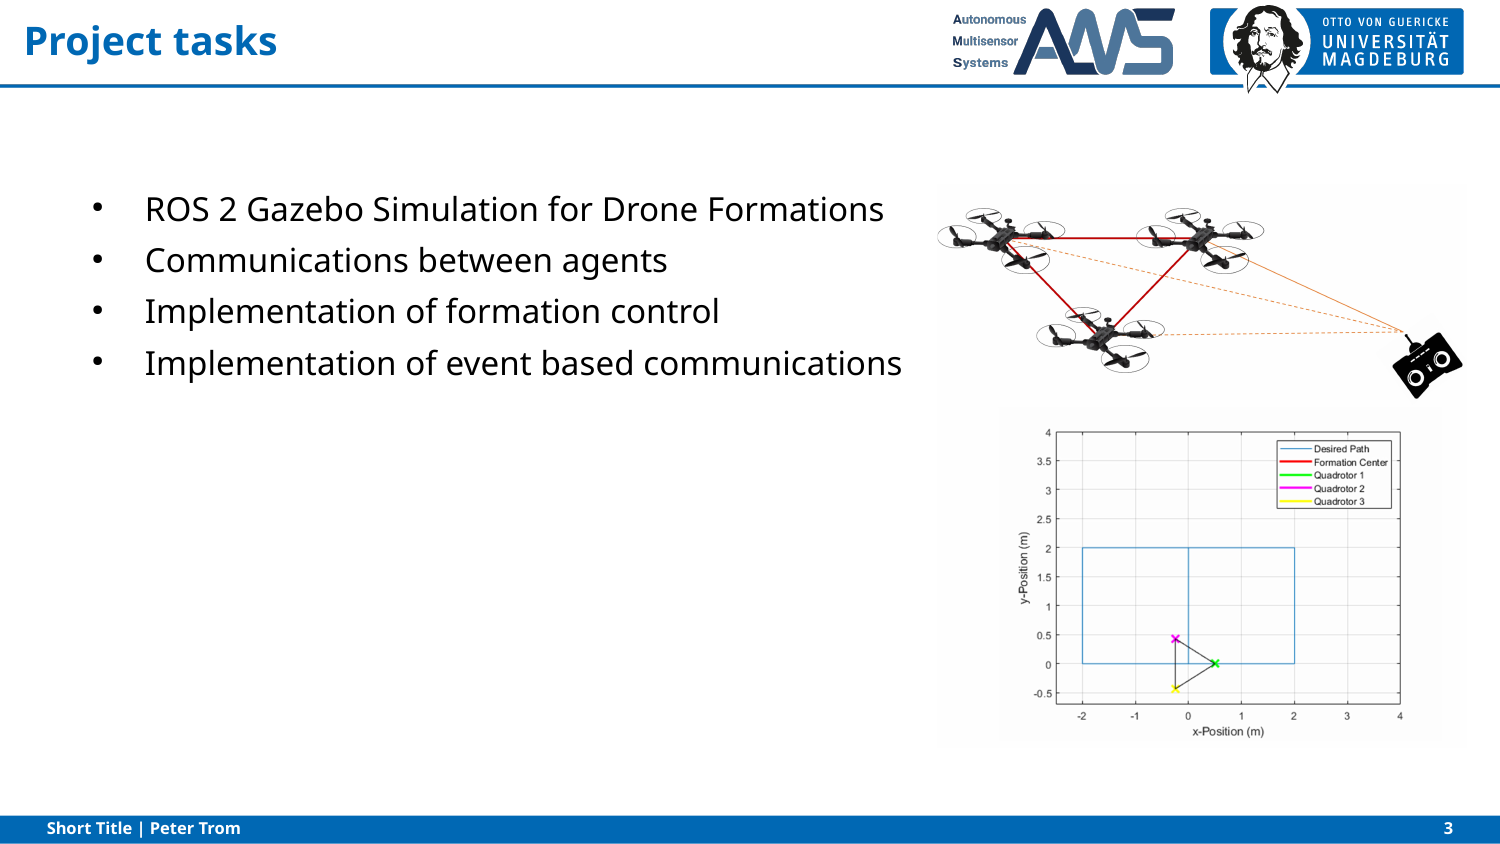

Project tasks
# ROS 2 Gazebo Simulation for Drone Formations
Communications between agents
Implementation of formation control
Implementation of event based communications
Short Title | Peter Trom
3